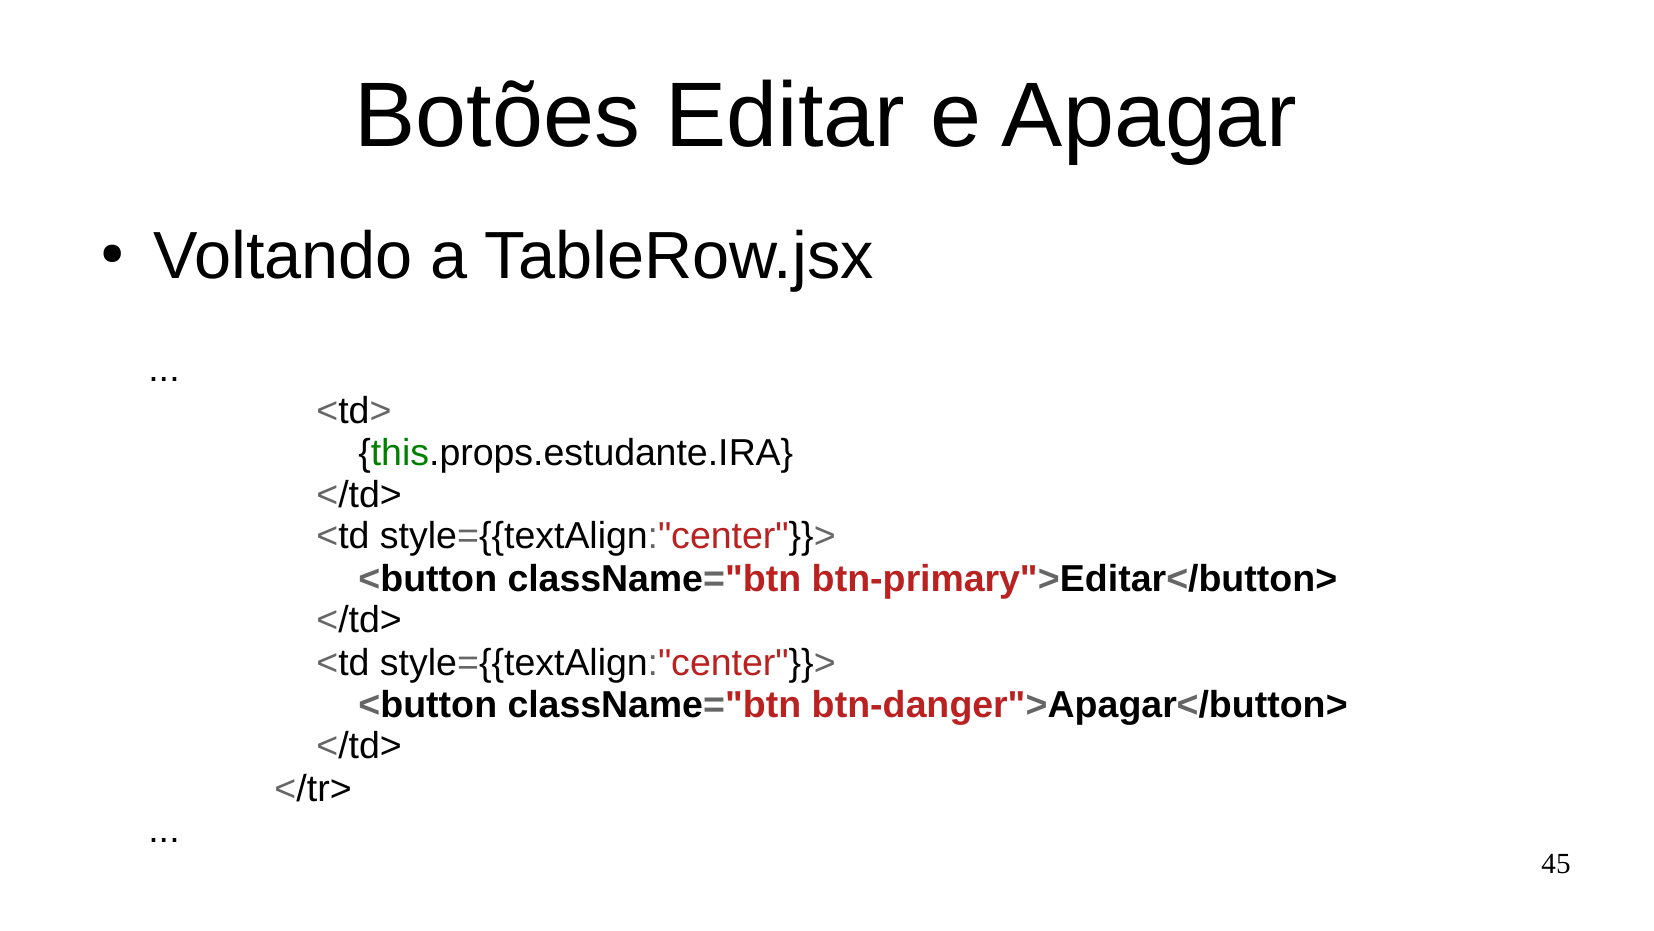

# Botões Editar e Apagar
Voltando a TableRow.jsx
...
 <td>
 {this.props.estudante.IRA}
 </td>
 <td style={{textAlign:"center"}}>
 <button className="btn btn-primary">Editar</button>
 </td>
 <td style={{textAlign:"center"}}>
 <button className="btn btn-danger">Apagar</button>
 </td>
 </tr>
...
45